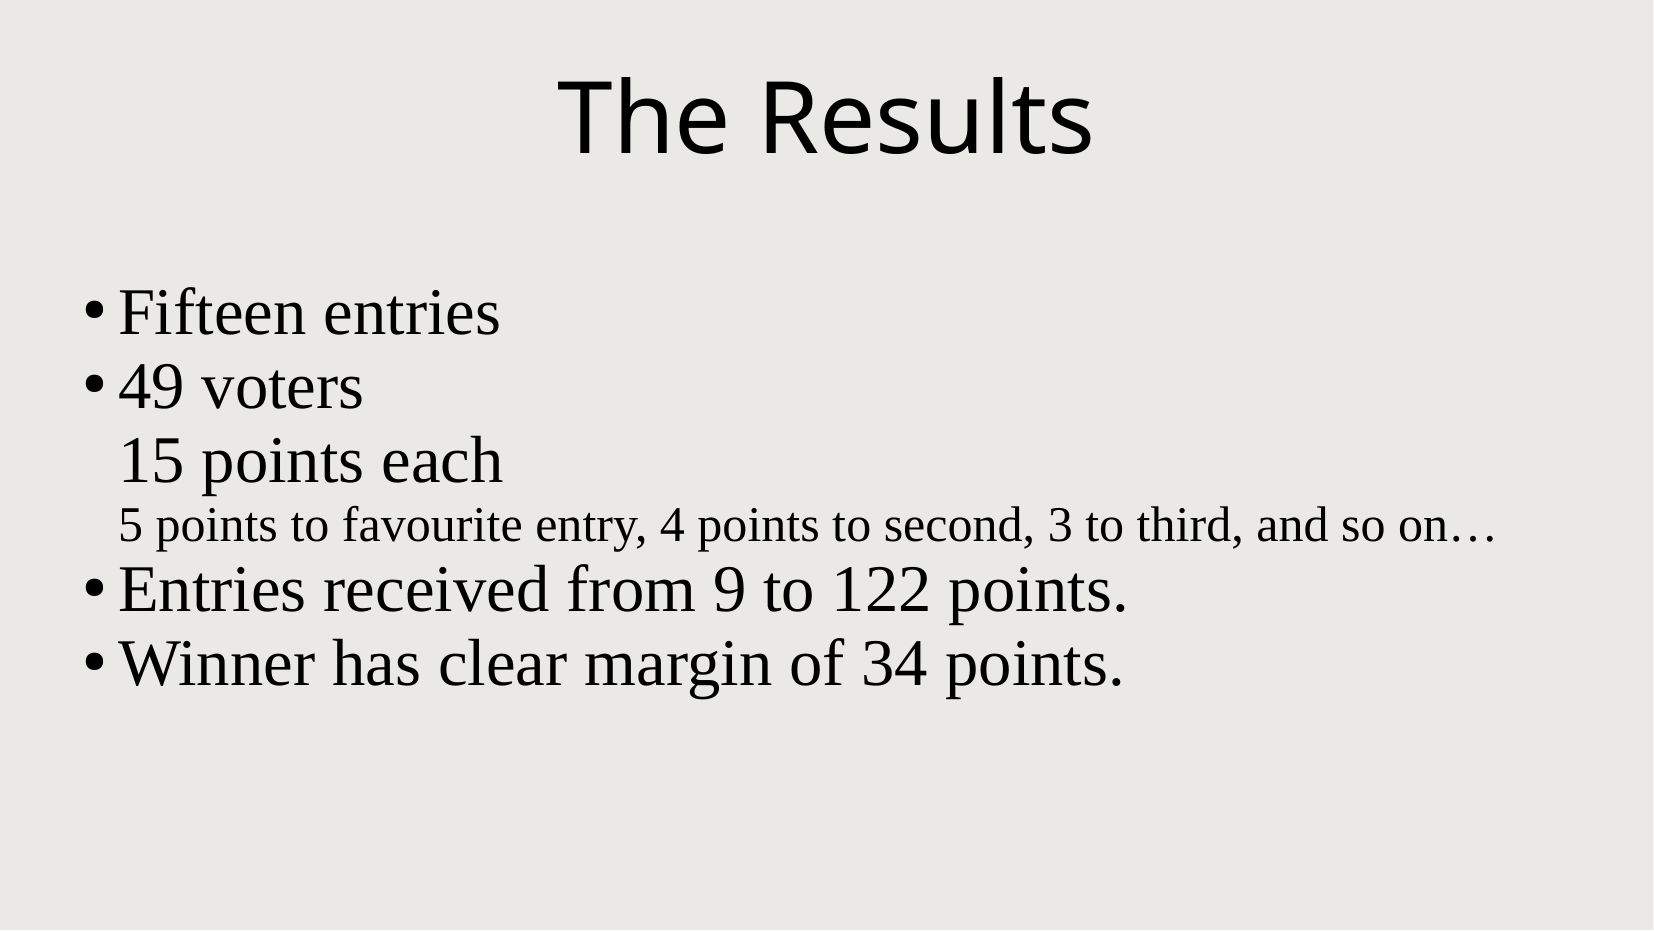

The Results
# Fifteen entries
49 voters
15 points each
5 points to favourite entry, 4 points to second, 3 to third, and so on…
Entries received from 9 to 122 points.
Winner has clear margin of 34 points.